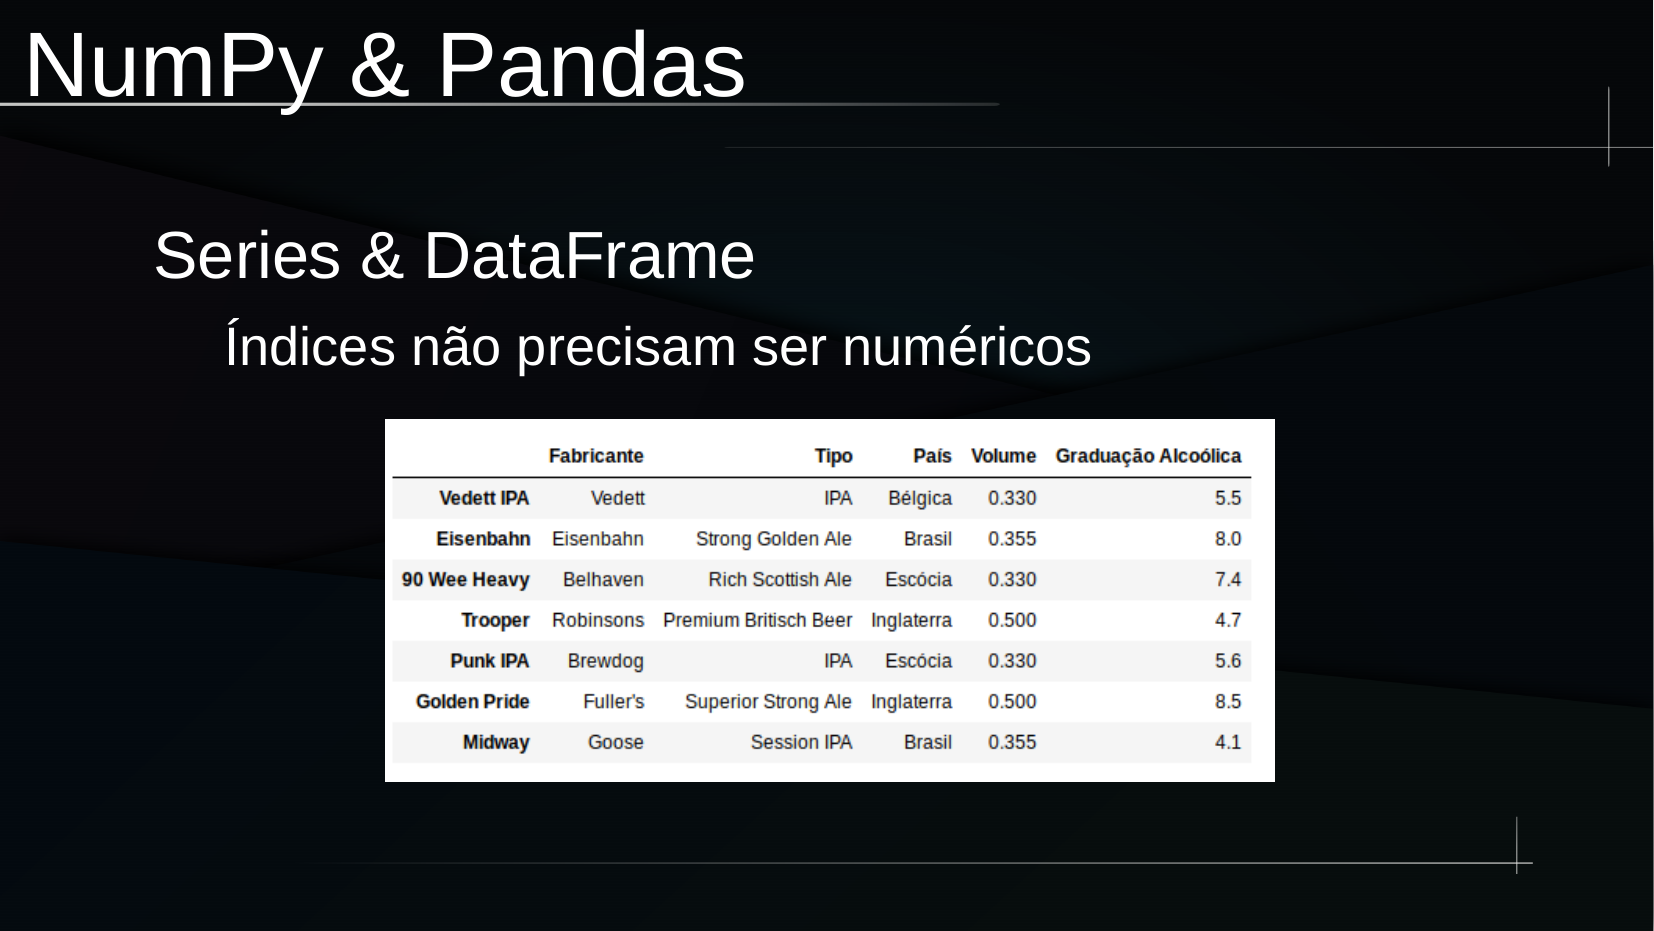

# NumPy & Pandas
Series & DataFrame
Índices não precisam ser numéricos
‚